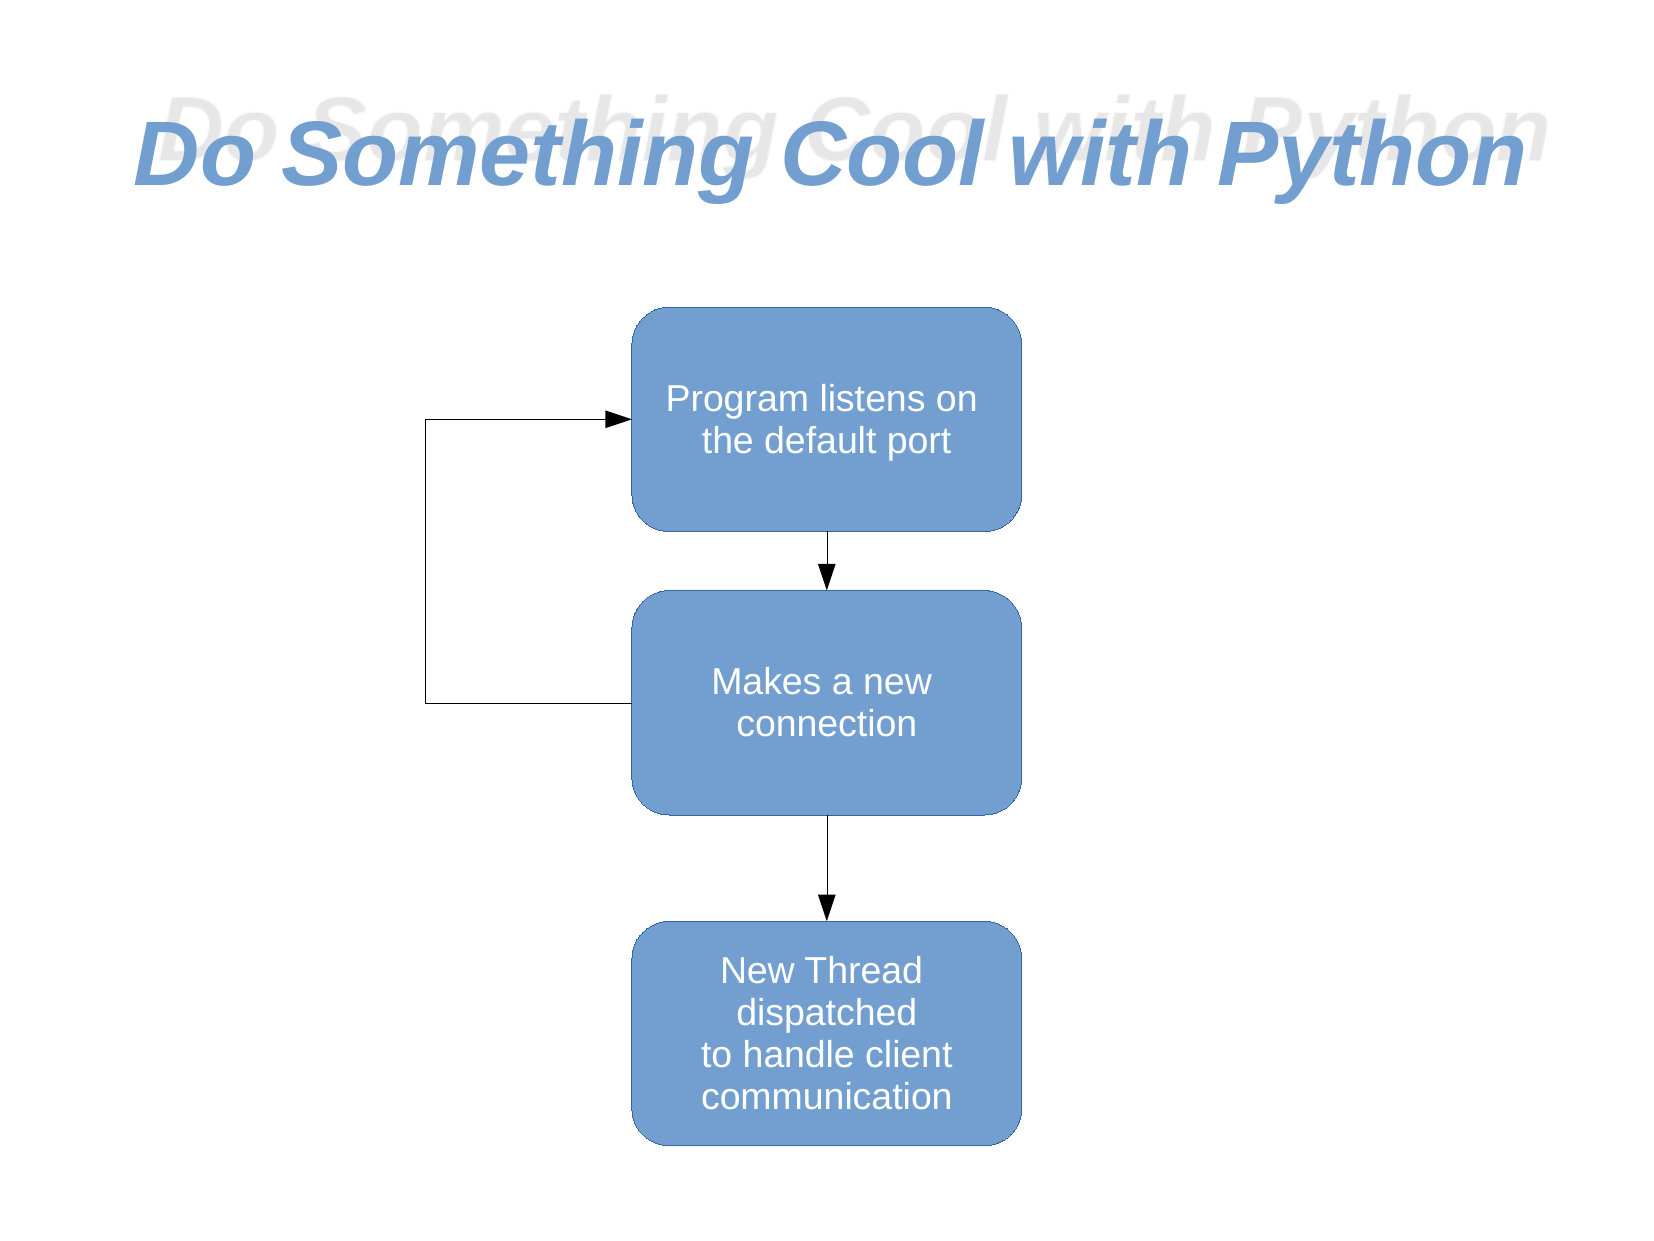

# Do Something Cool with Python
Program listens on
the default port
Makes a new
connection
New Thread
dispatched
 to handle client
communication